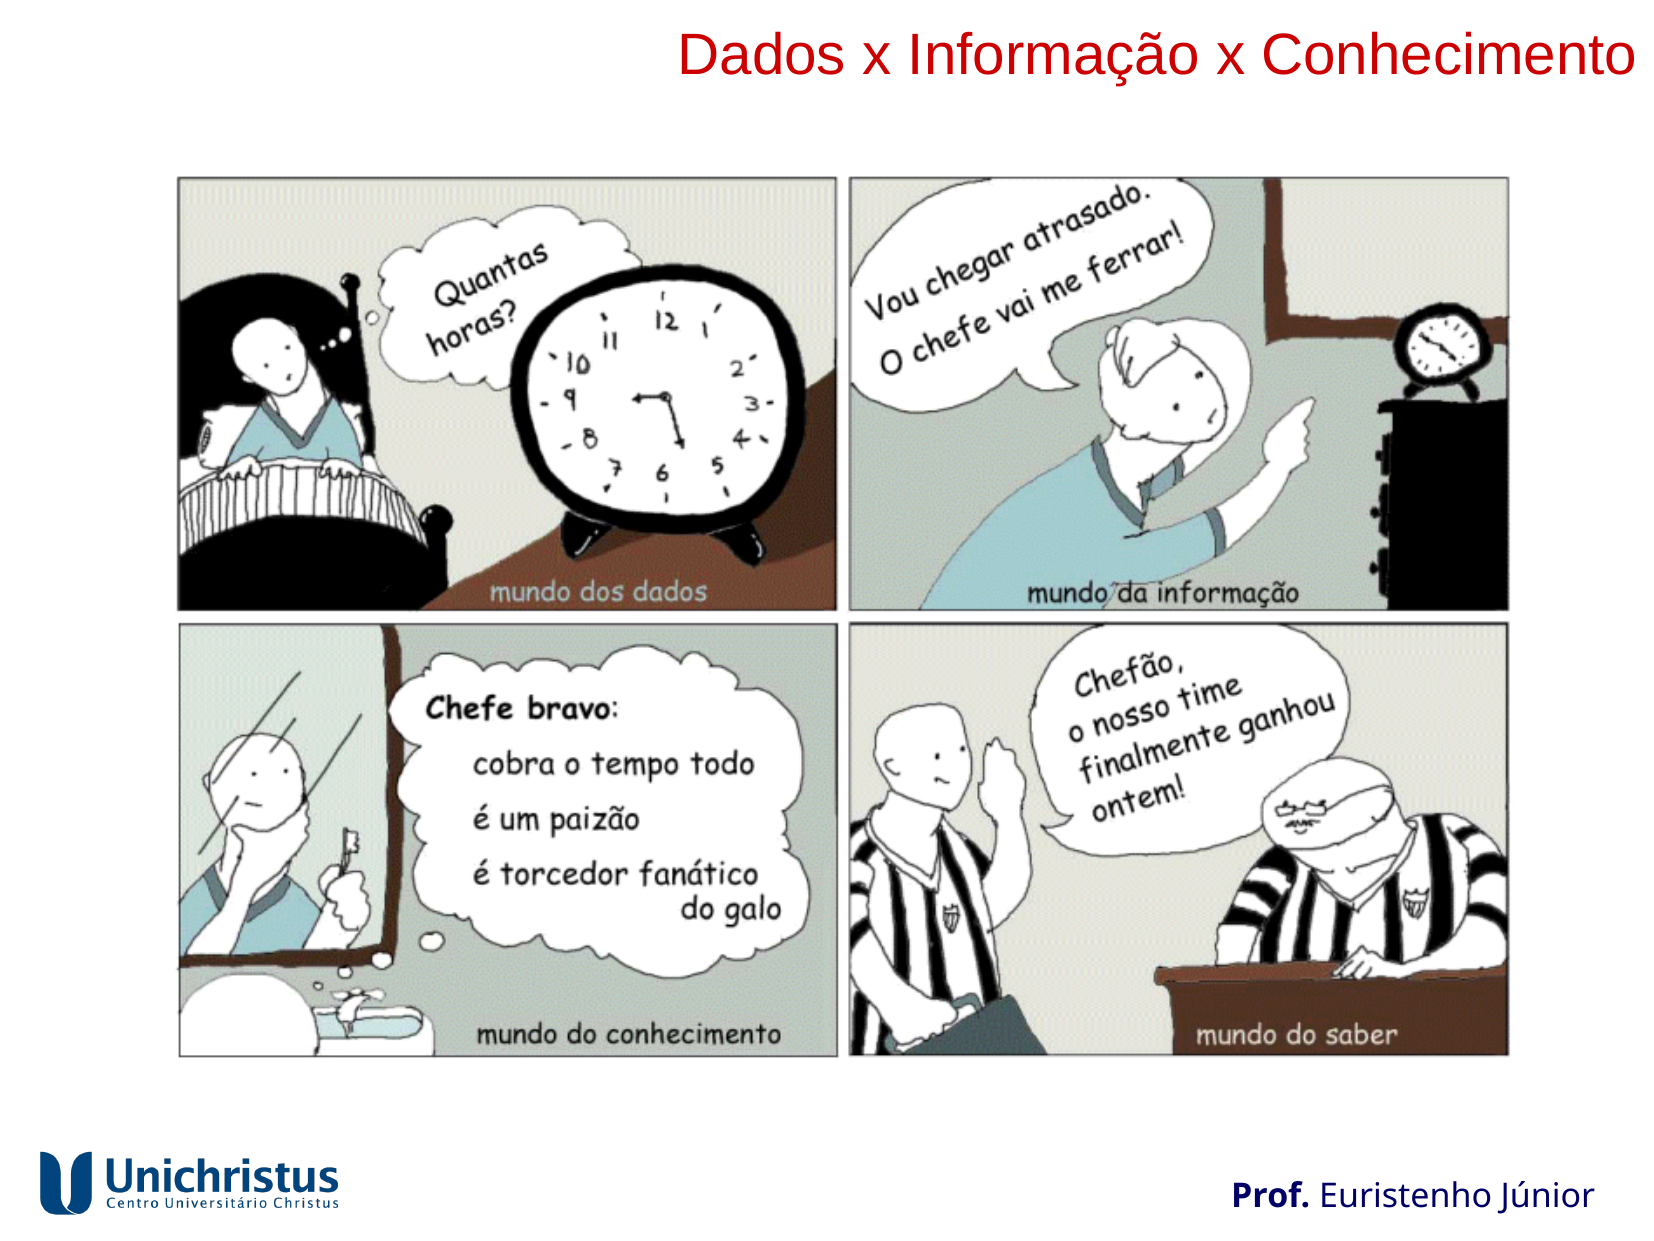

Dados x Informação x Conhecimento
Prof. Euristenho Júnior